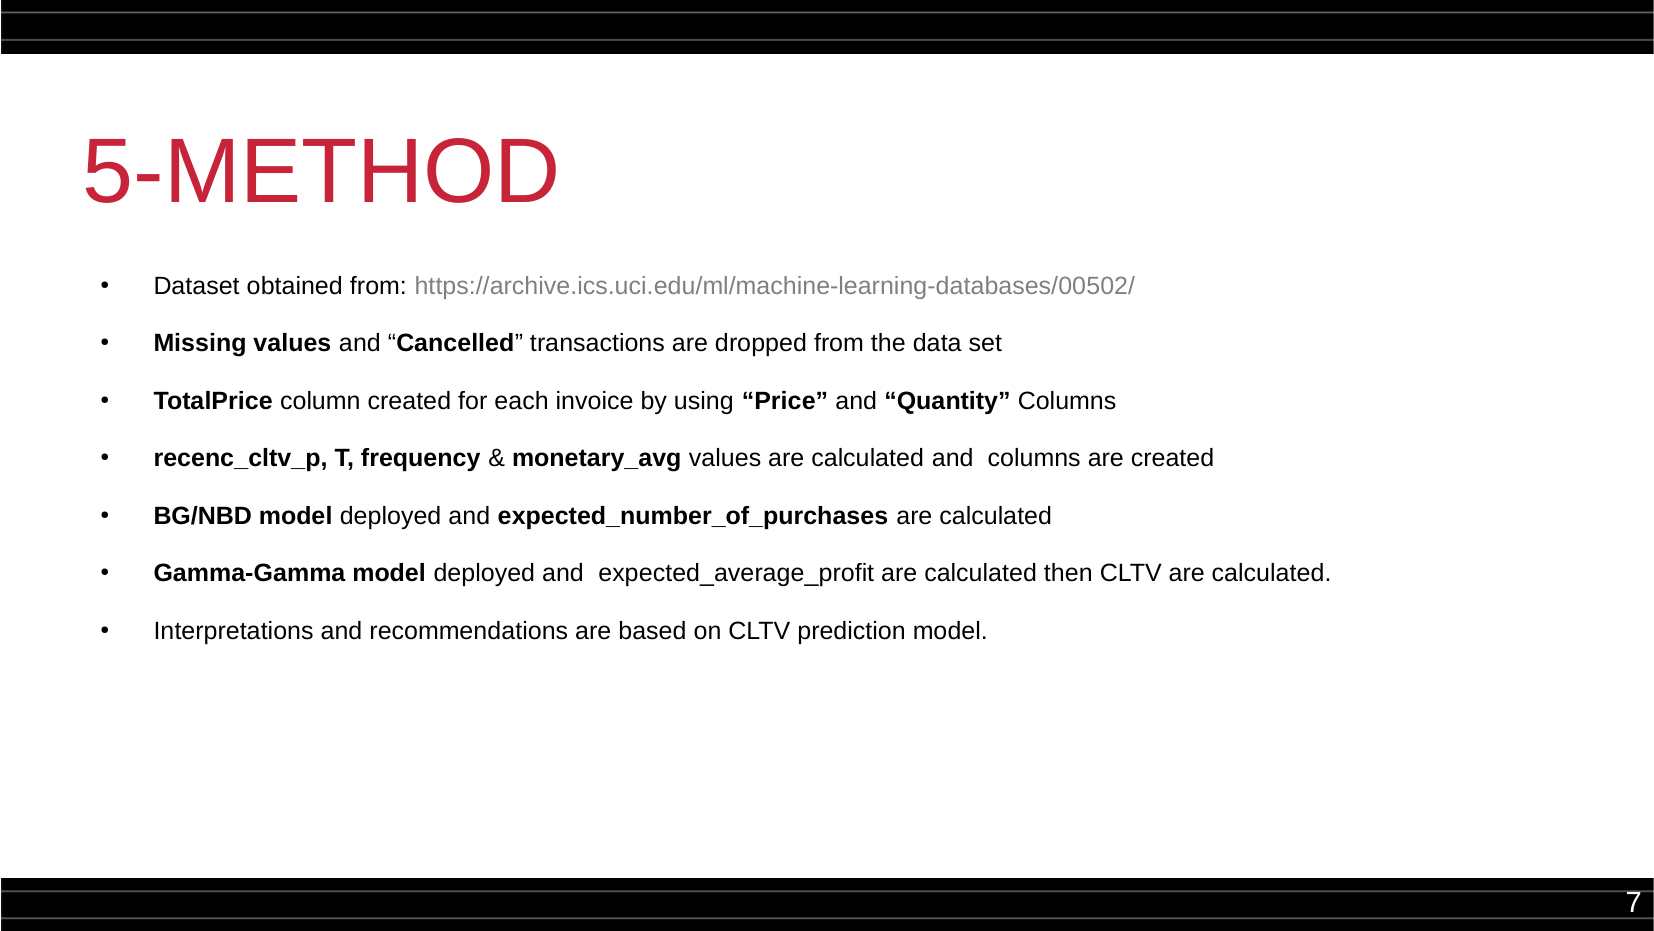

# 5-METHOD
Dataset obtained from: https://archive.ics.uci.edu/ml/machine-learning-databases/00502/
Missing values and “Cancelled” transactions are dropped from the data set
TotalPrice column created for each invoice by using “Price” and “Quantity” Columns
recenc_cltv_p, T, frequency & monetary_avg values are calculated and columns are created
BG/NBD model deployed and expected_number_of_purchases are calculated
Gamma-Gamma model deployed and expected_average_profit are calculated then CLTV are calculated.
Interpretations and recommendations are based on CLTV prediction model.